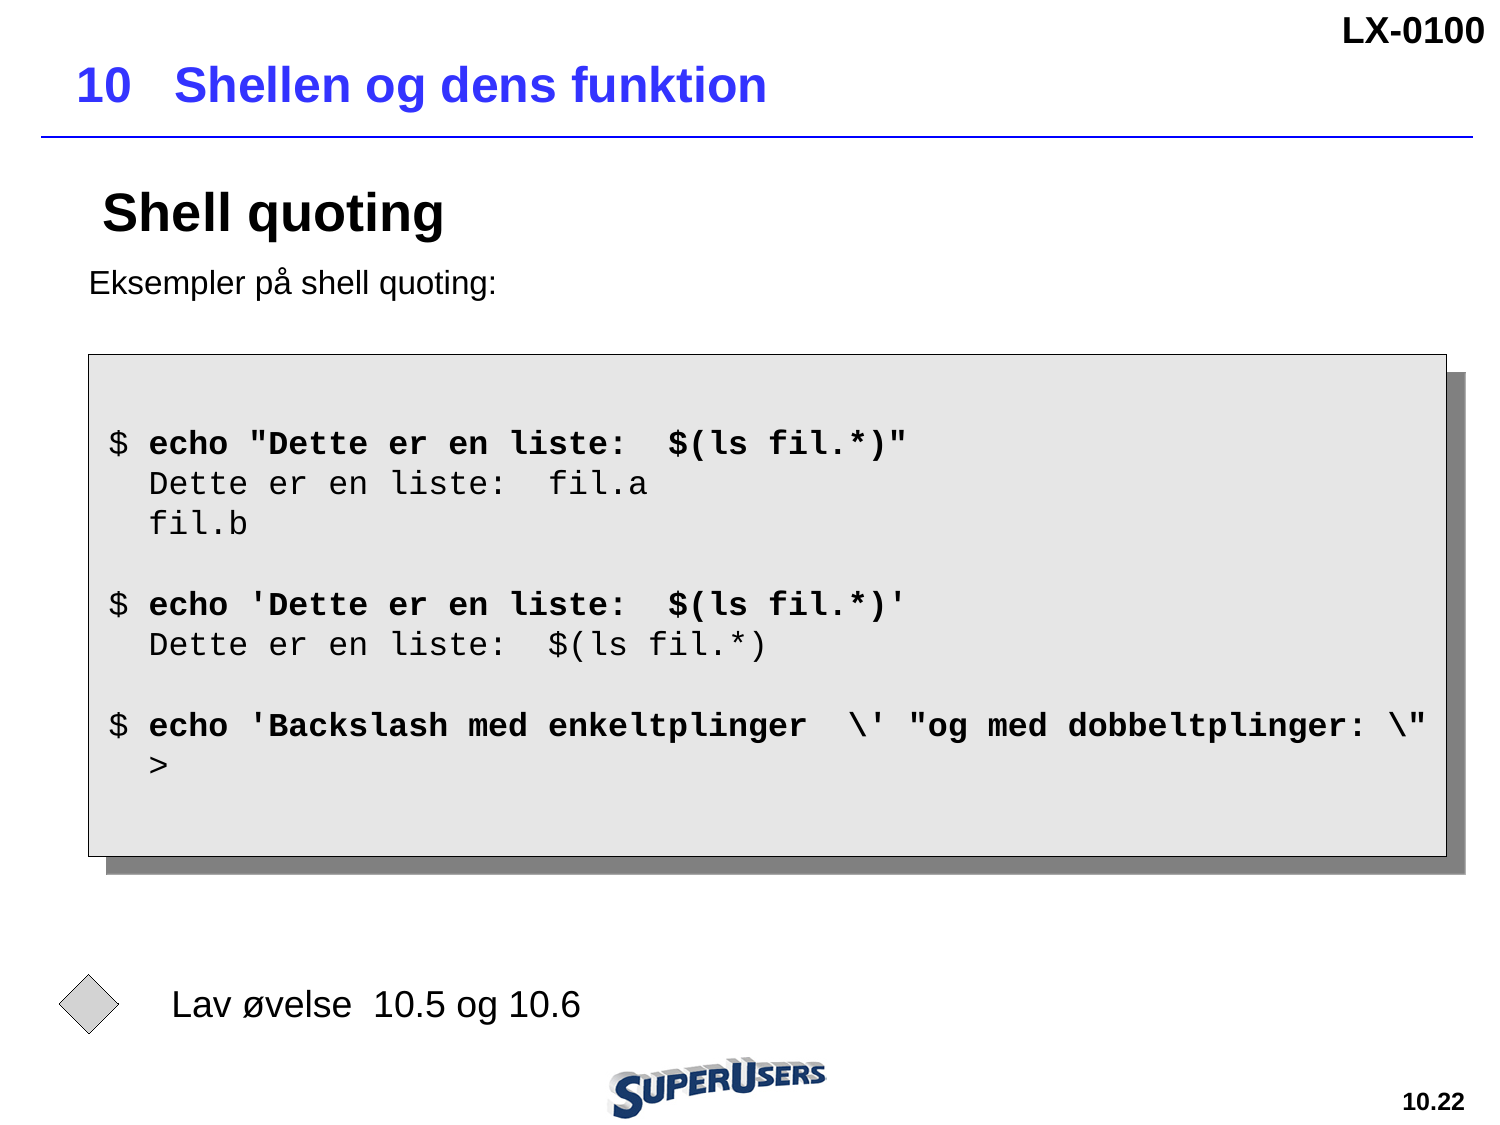

# 10 Shellen og dens funktion
Shell quoting
Eksempler på shell quoting:
 $ echo "Dette er en liste: $(ls fil.*)"
 Dette er en liste: fil.a
 fil.b
 $ echo 'Dette er en liste: $(ls fil.*)'
 Dette er en liste: $(ls fil.*)
 $ echo 'Backslash med enkeltplinger \' "og med dobbeltplinger: \"
 >
Lav øvelse 10.5 og 10.6